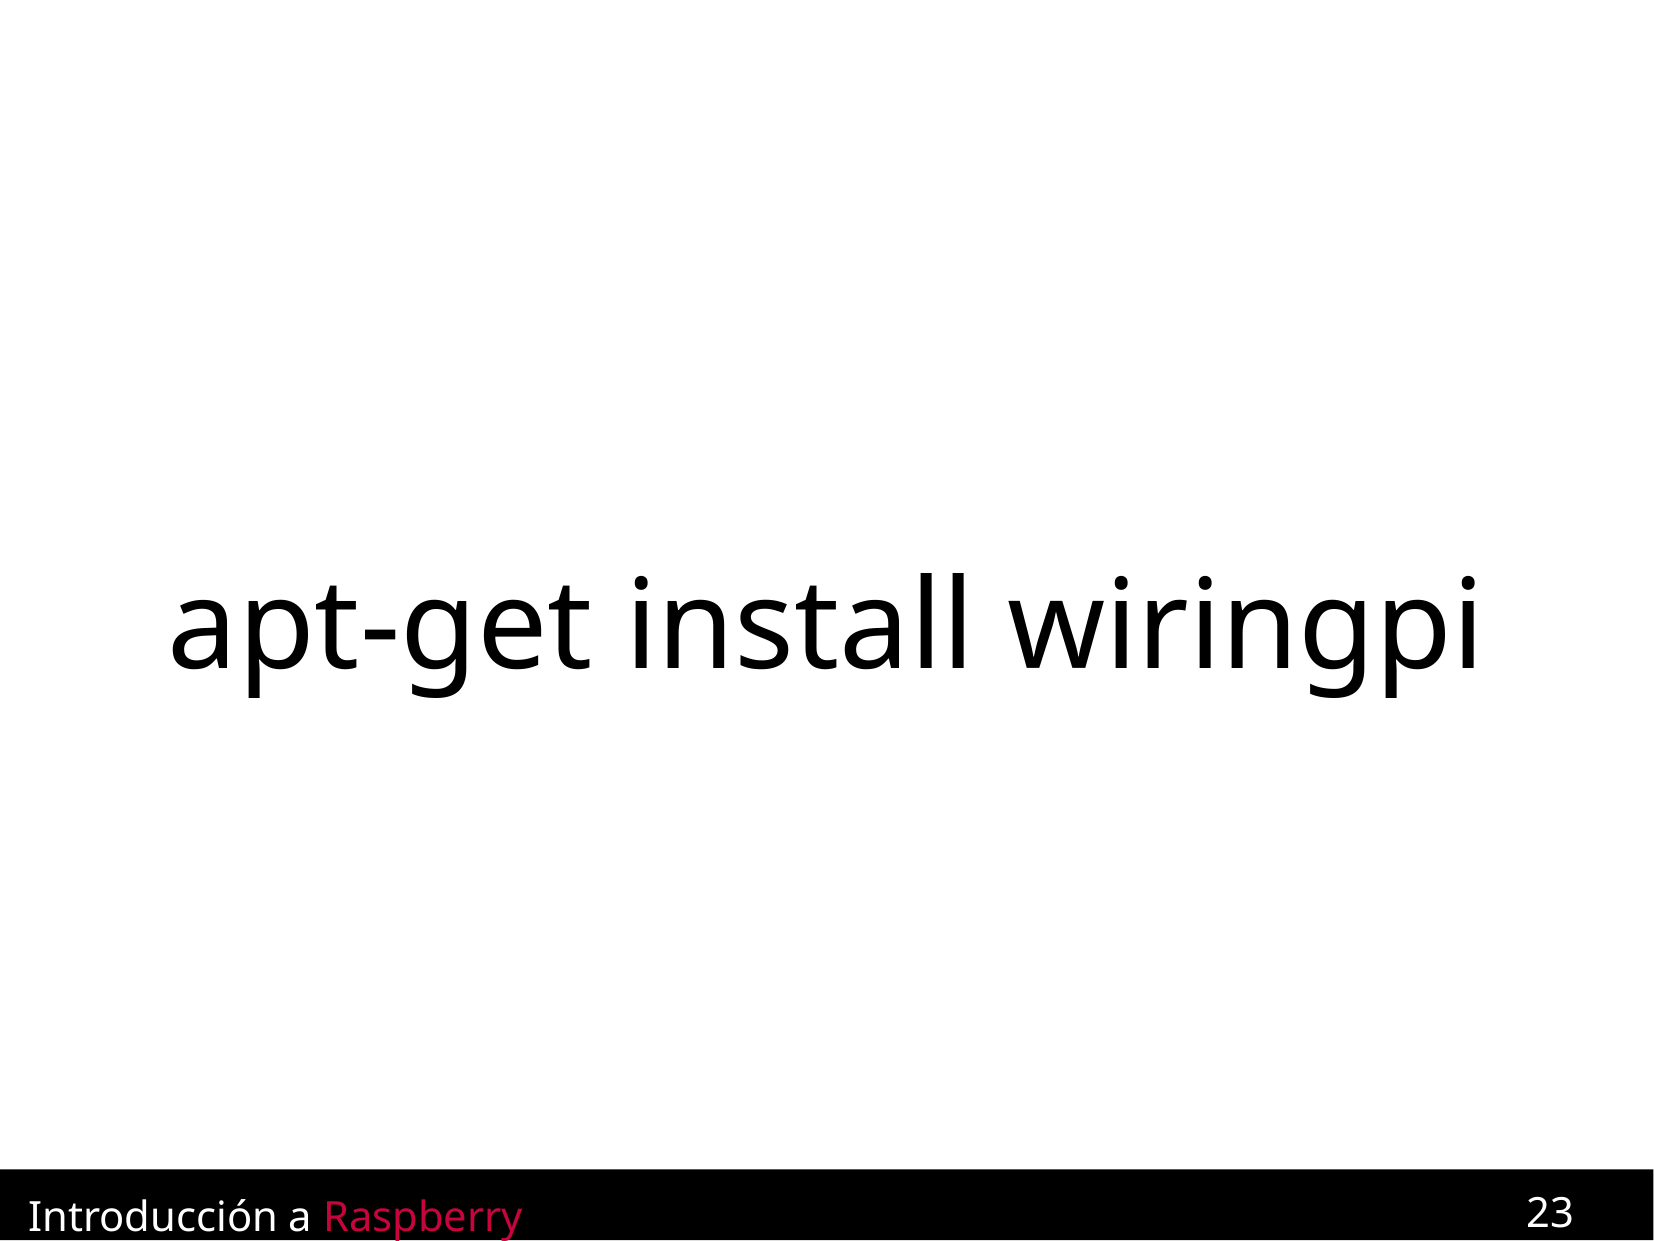

# apt-get install wiringpi
Introducción a Raspberry Pi